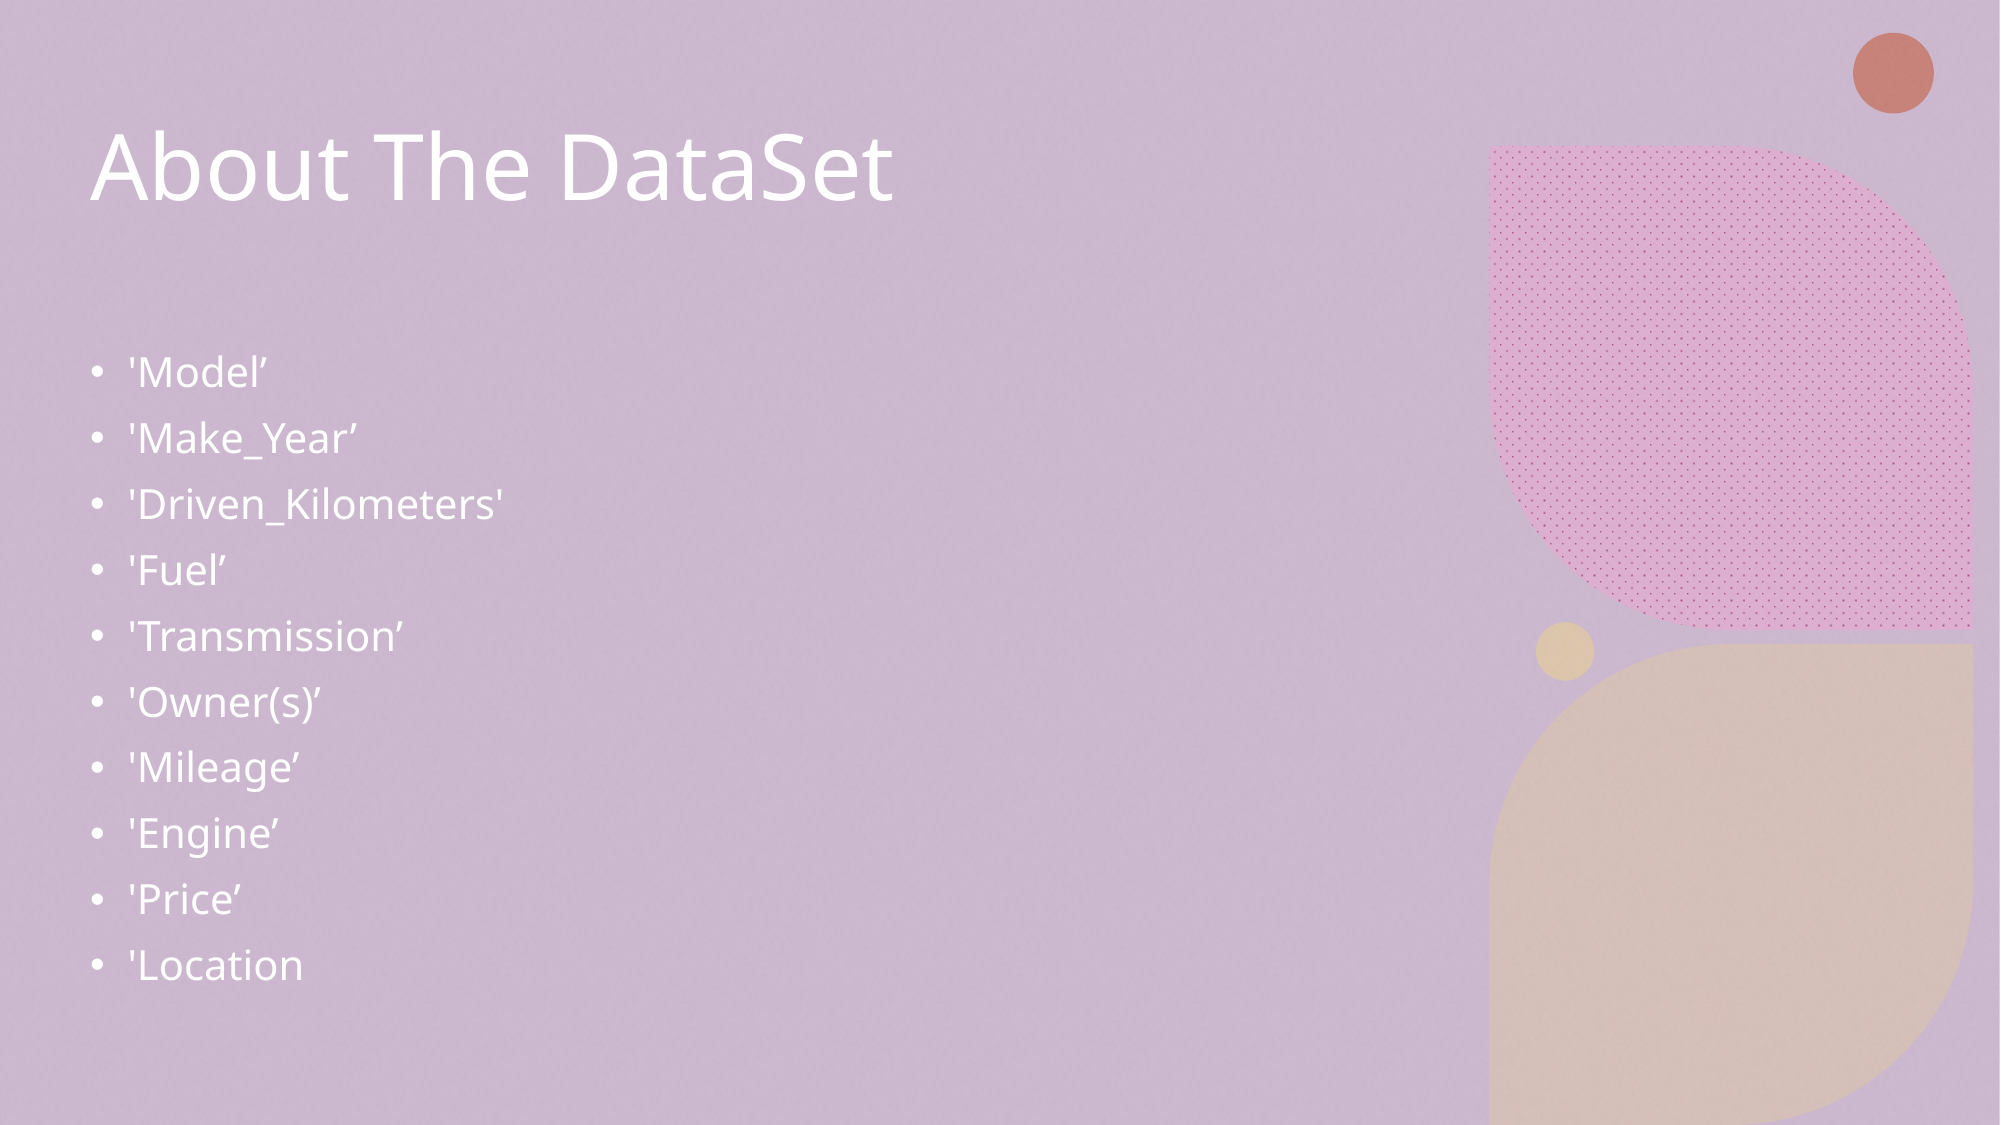

# About The DataSet
'Model’
'Make_Year’
'Driven_Kilometers'
'Fuel’
'Transmission’
'Owner(s)’
'Mileage’
'Engine’
'Price’
'Location